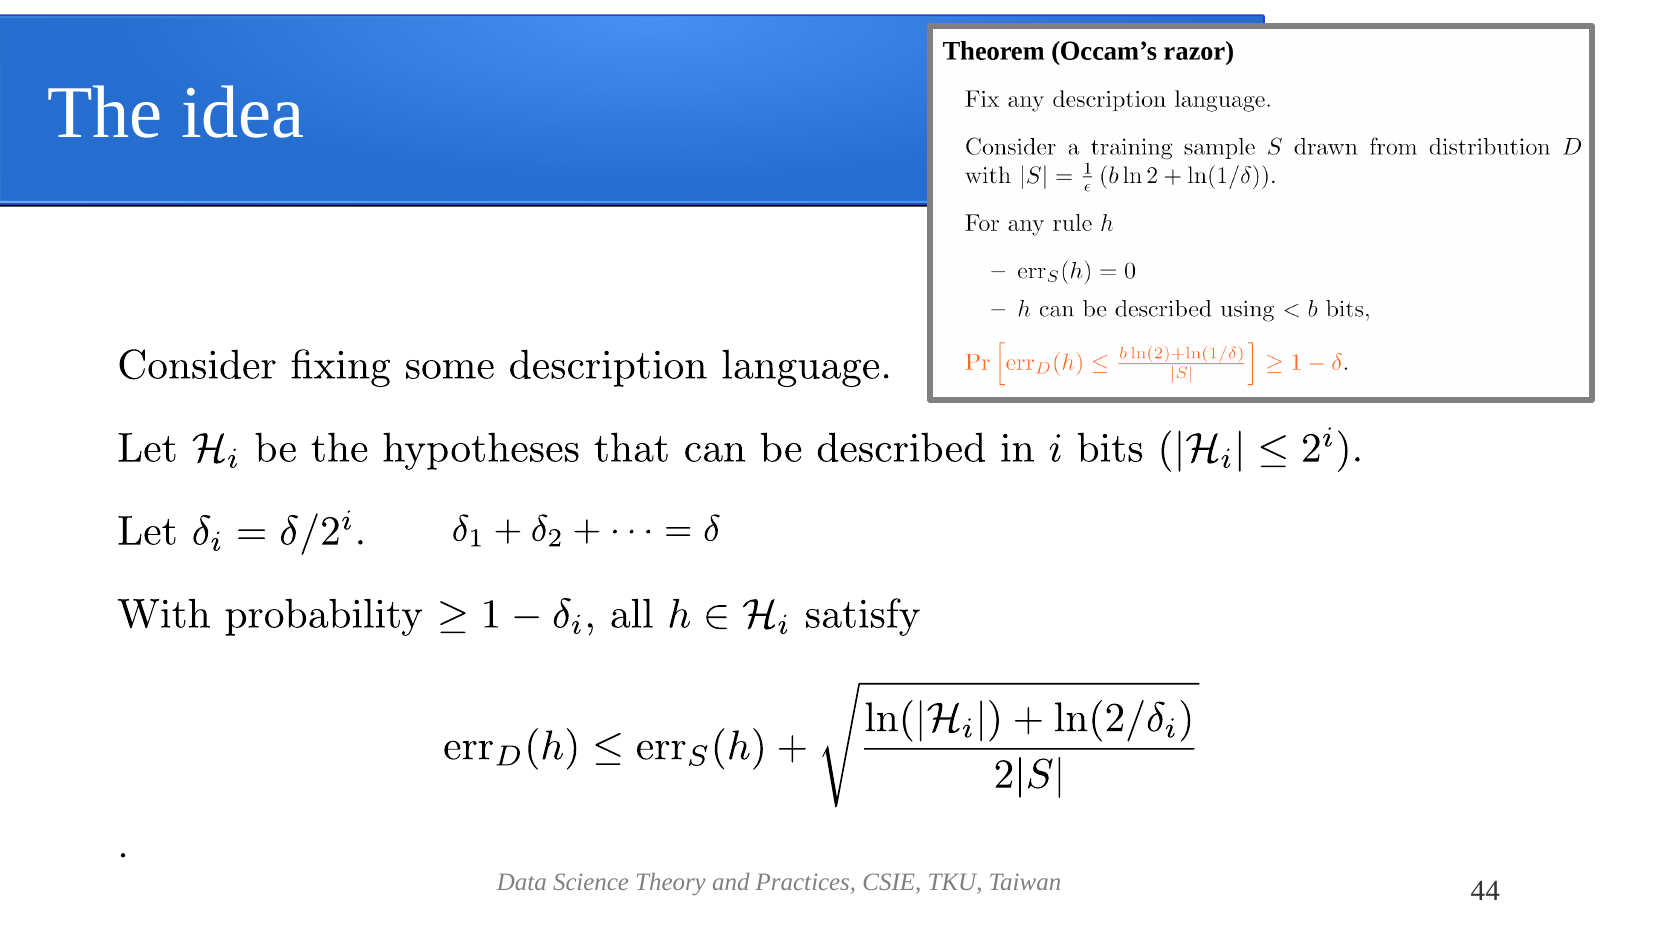

# The idea
Data Science Theory and Practices, CSIE, TKU, Taiwan
44